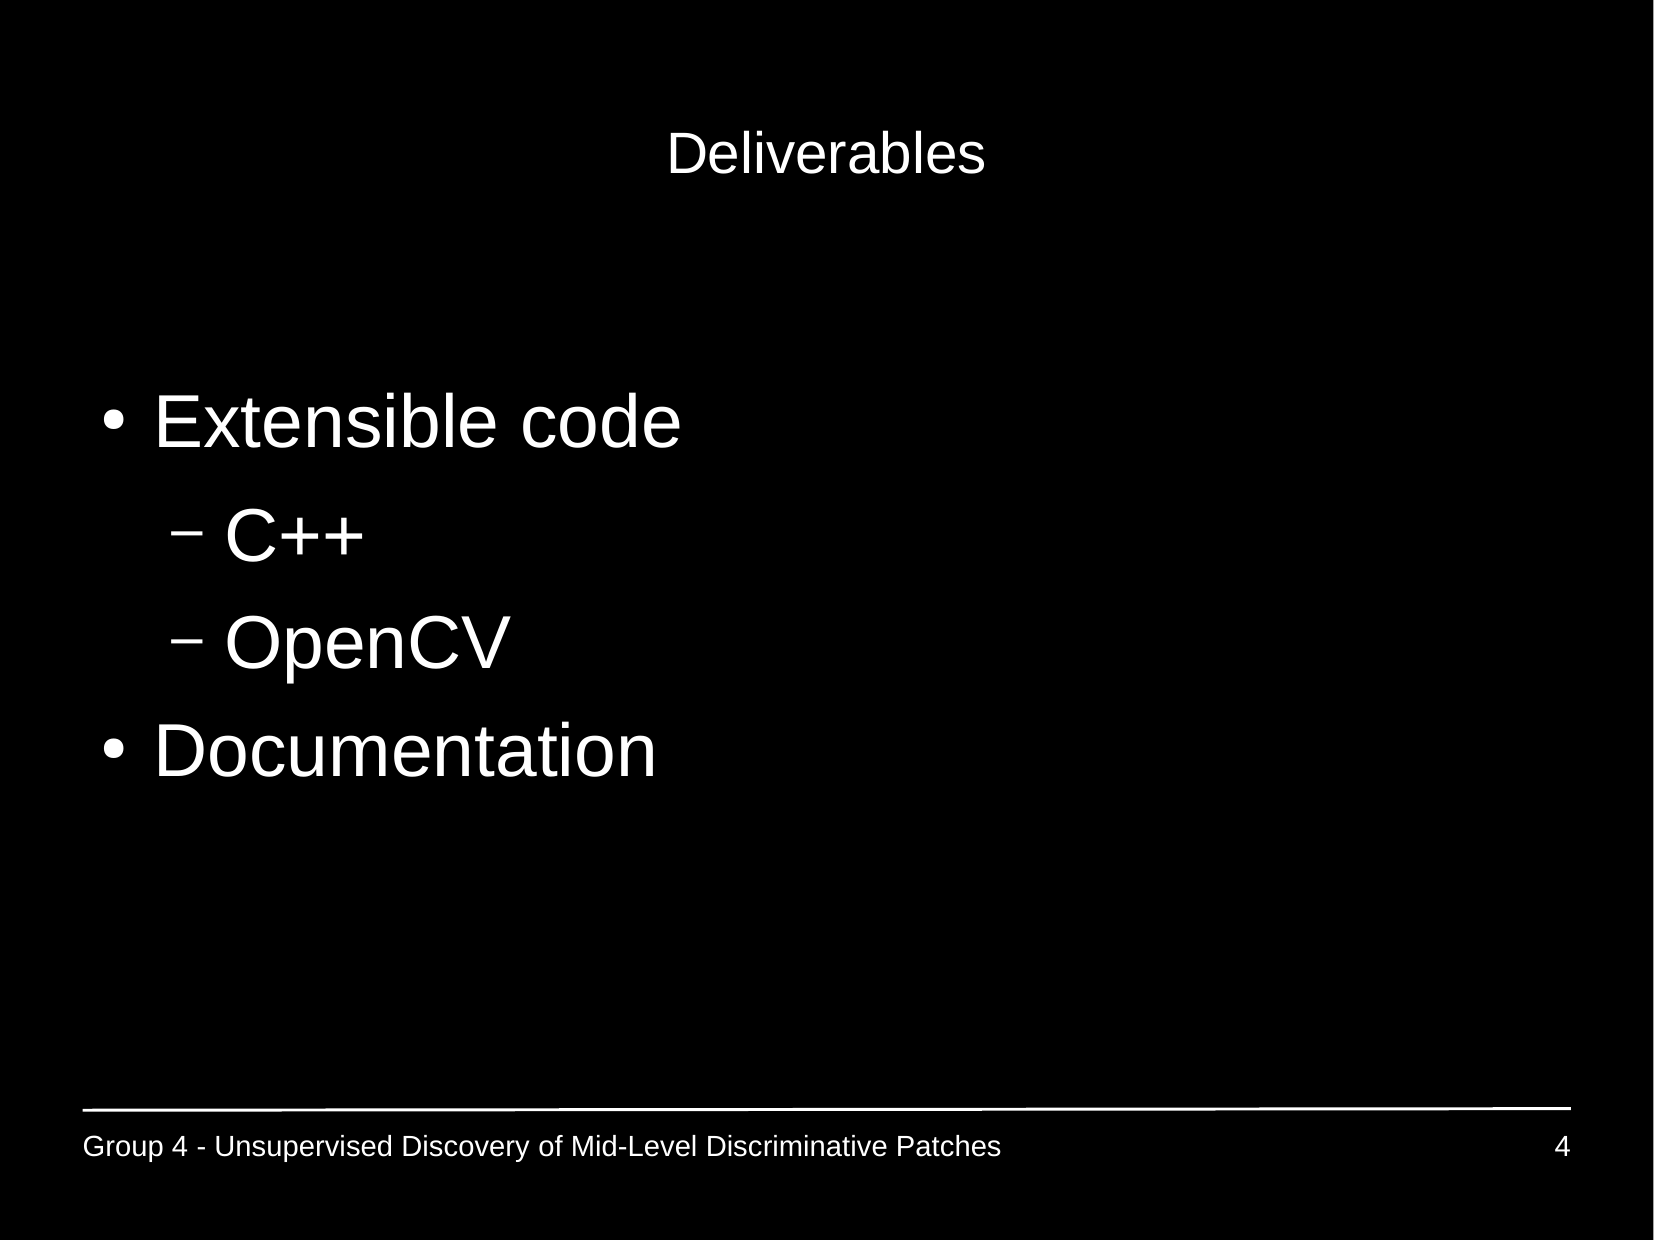

# Deliverables
Extensible code
C++
OpenCV
Documentation
4